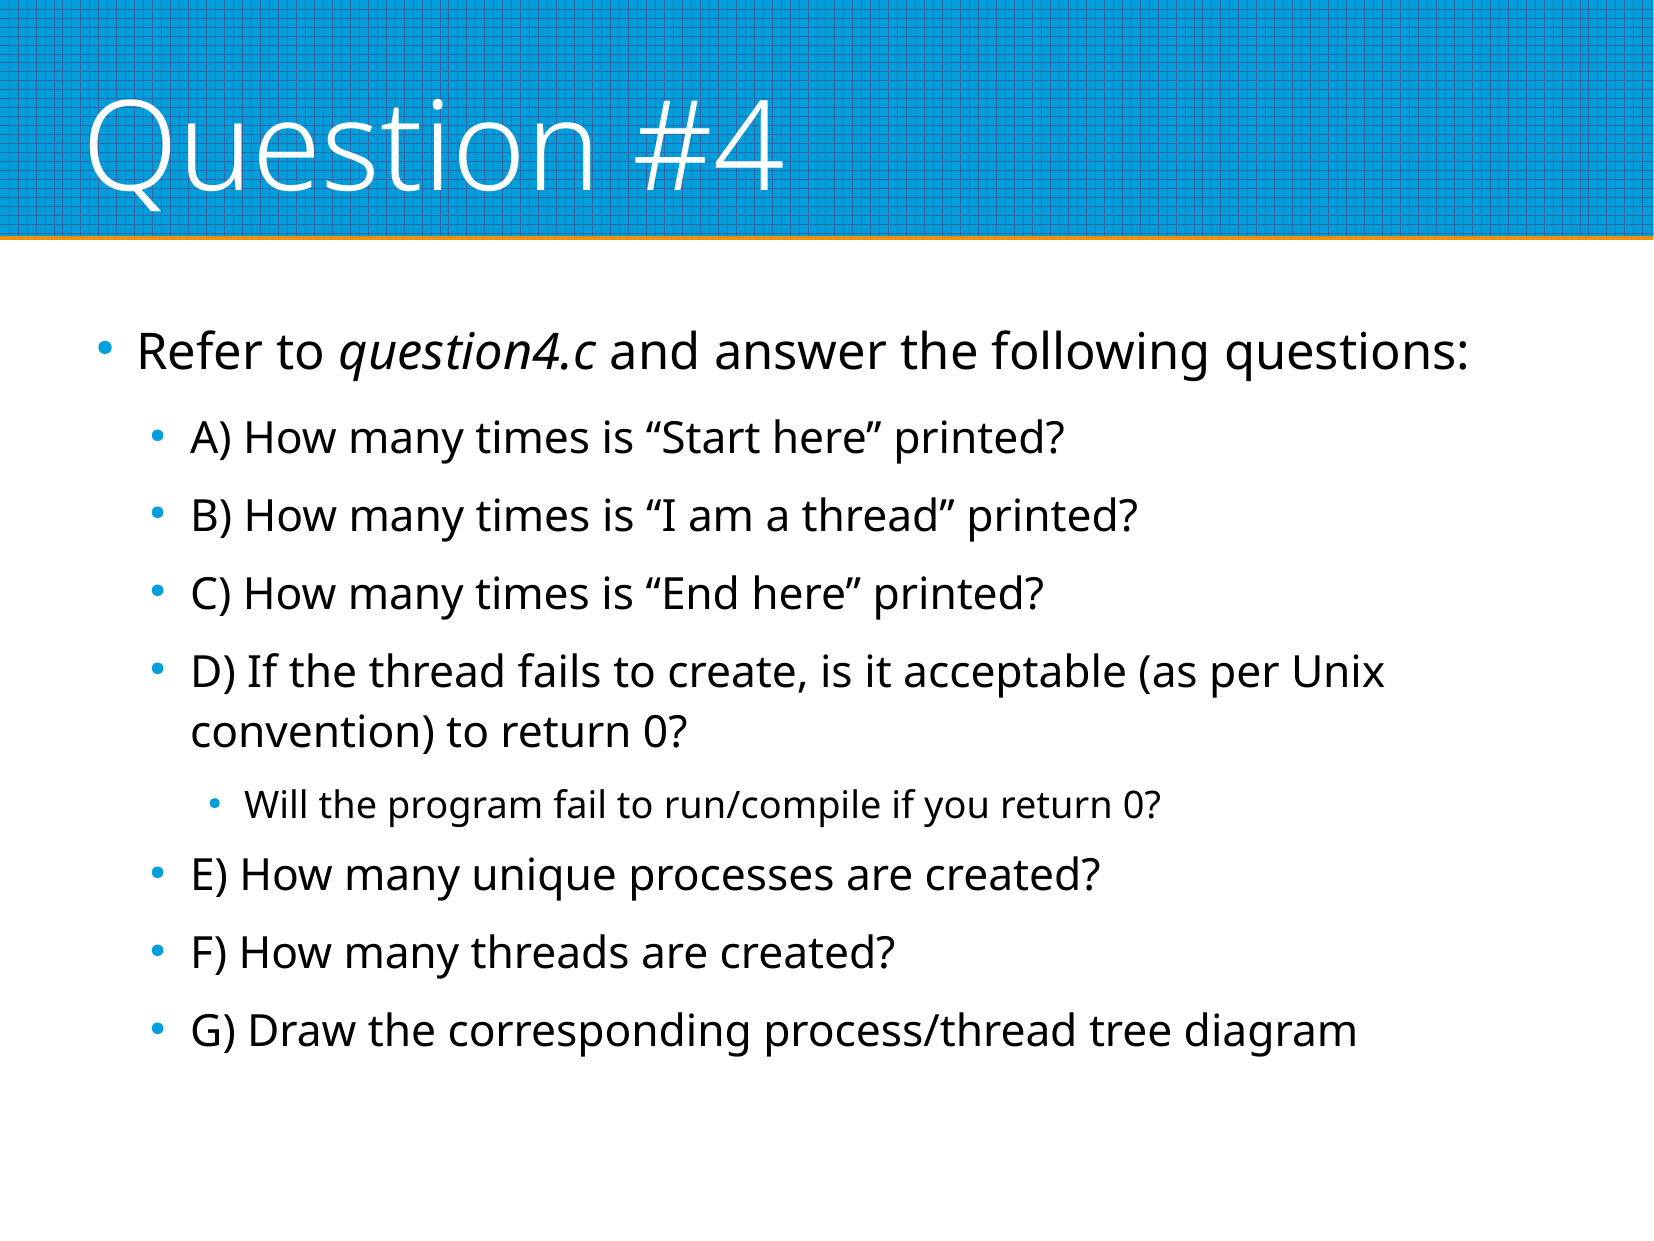

# Question #4
Refer to question4.c and answer the following questions:
A) How many times is ‘‘Start here’’ printed?
B) How many times is ‘‘I am a thread’’ printed?
C) How many times is ‘‘End here’’ printed?
D) If the thread fails to create, is it acceptable (as per Unix convention) to return 0?
Will the program fail to run/compile if you return 0?
E) How many unique processes are created?
F) How many threads are created?
G) Draw the corresponding process/thread tree diagram